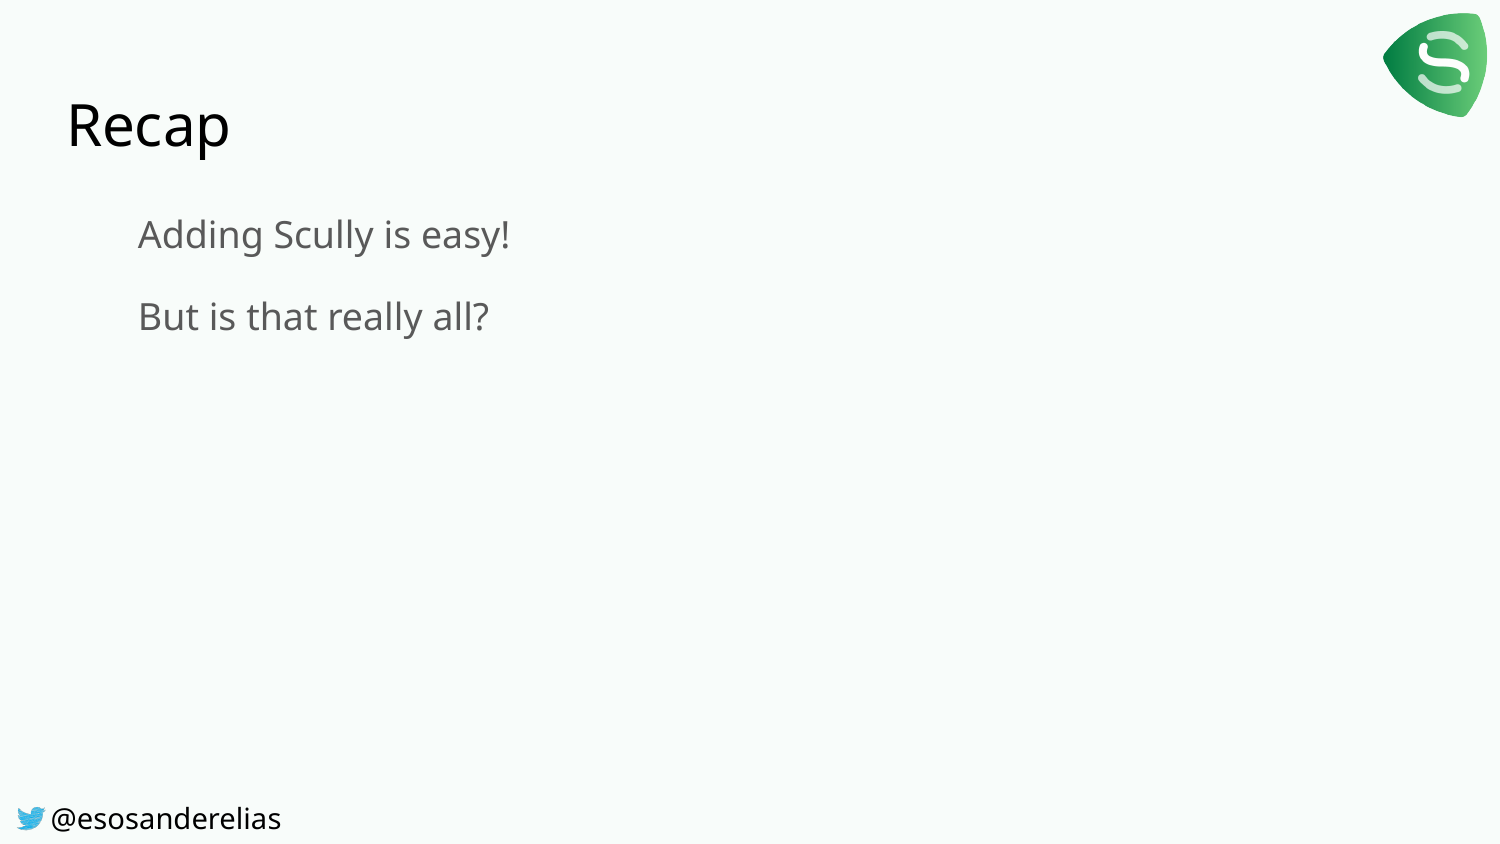

# Recap
Adding Scully is easy!
But is that really all?